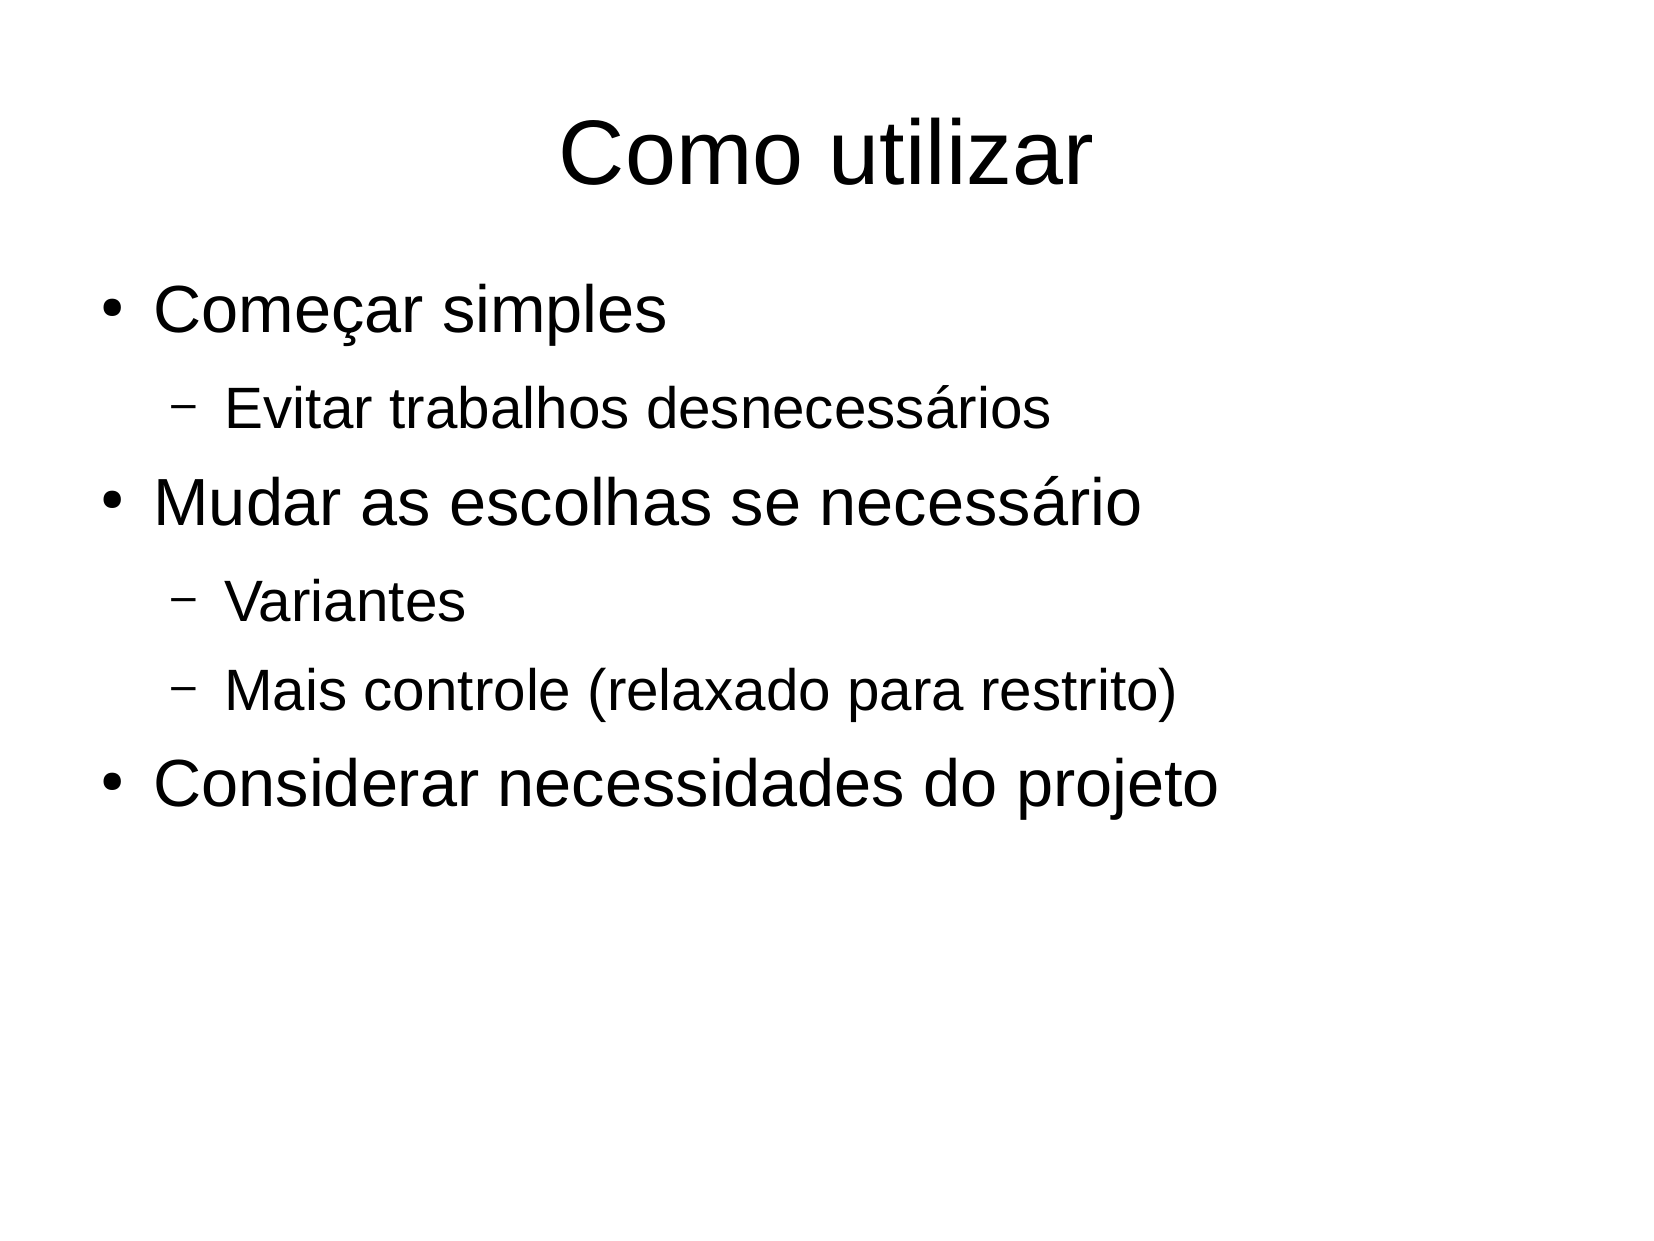

# Como utilizar
Começar simples
Evitar trabalhos desnecessários
Mudar as escolhas se necessário
Variantes
Mais controle (relaxado para restrito)
Considerar necessidades do projeto